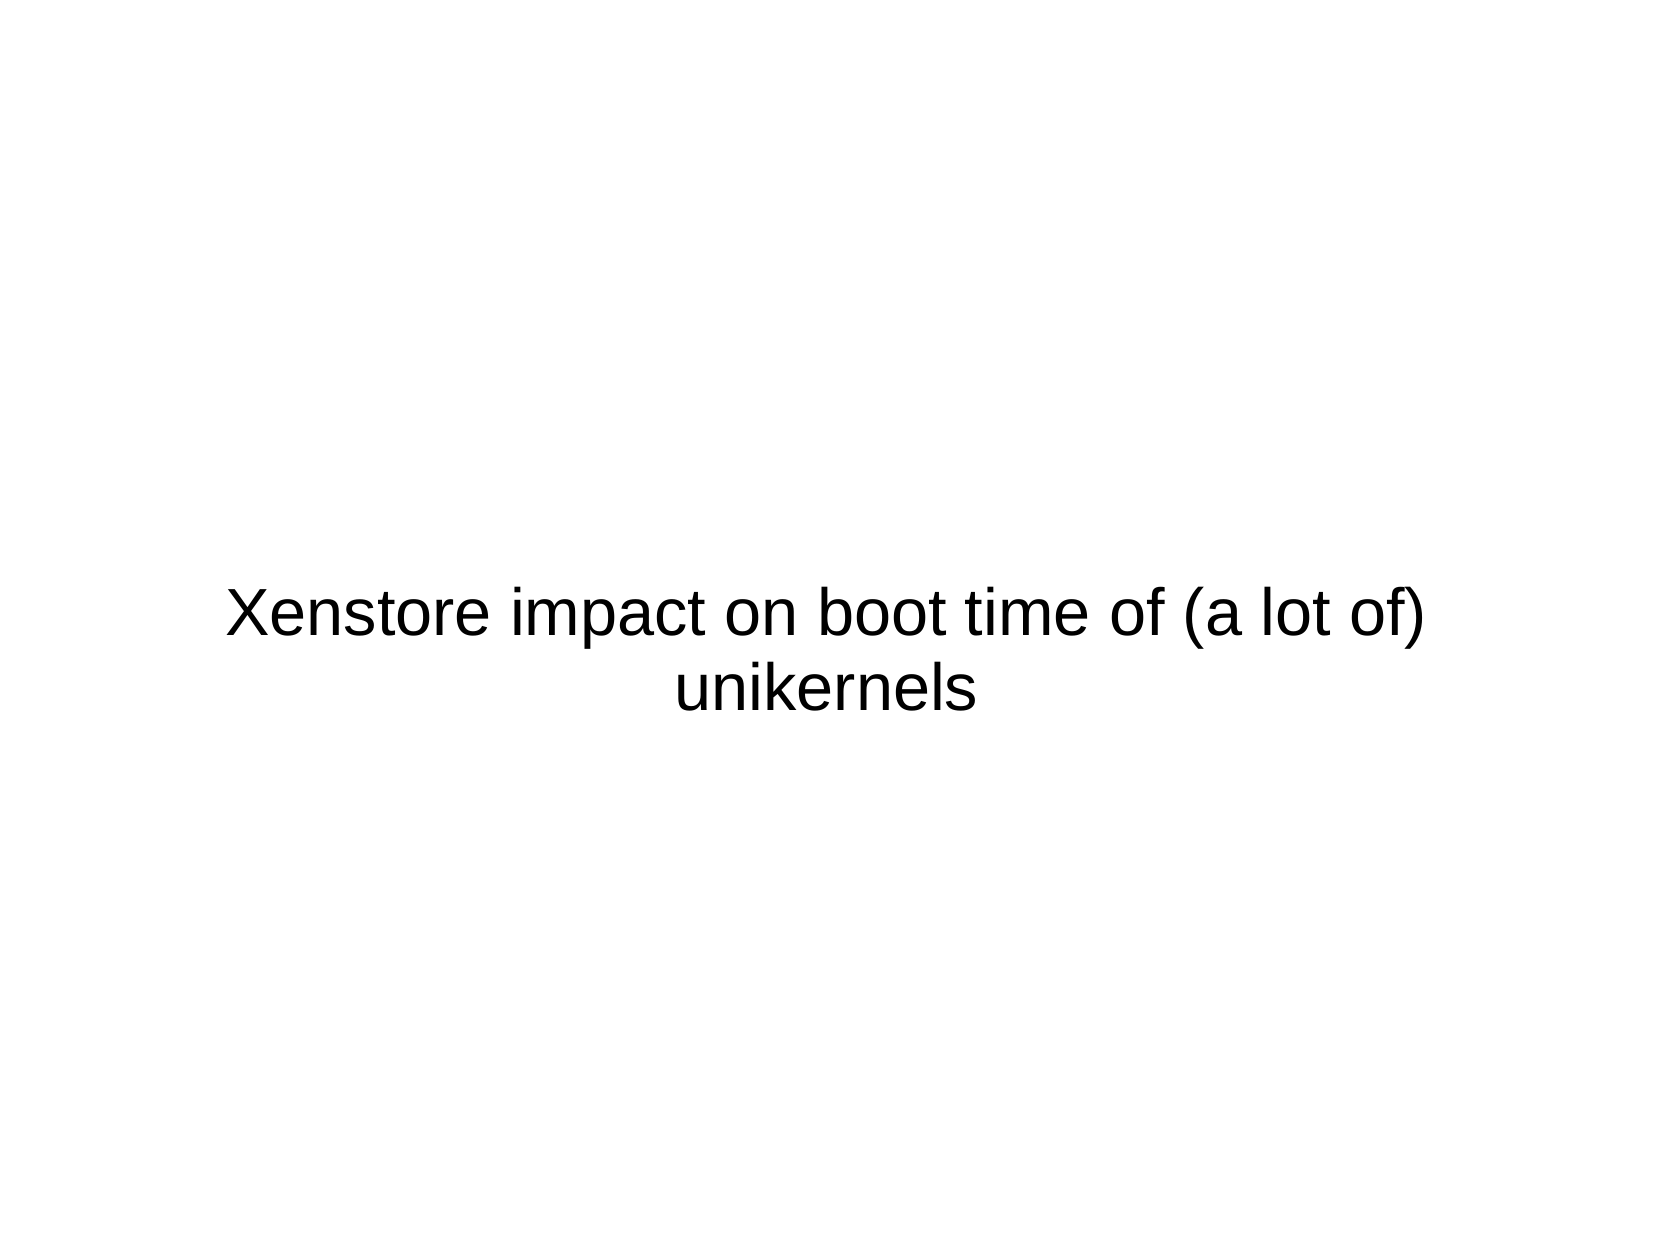

#
Xenstore impact on boot time of (a lot of)
unikernels